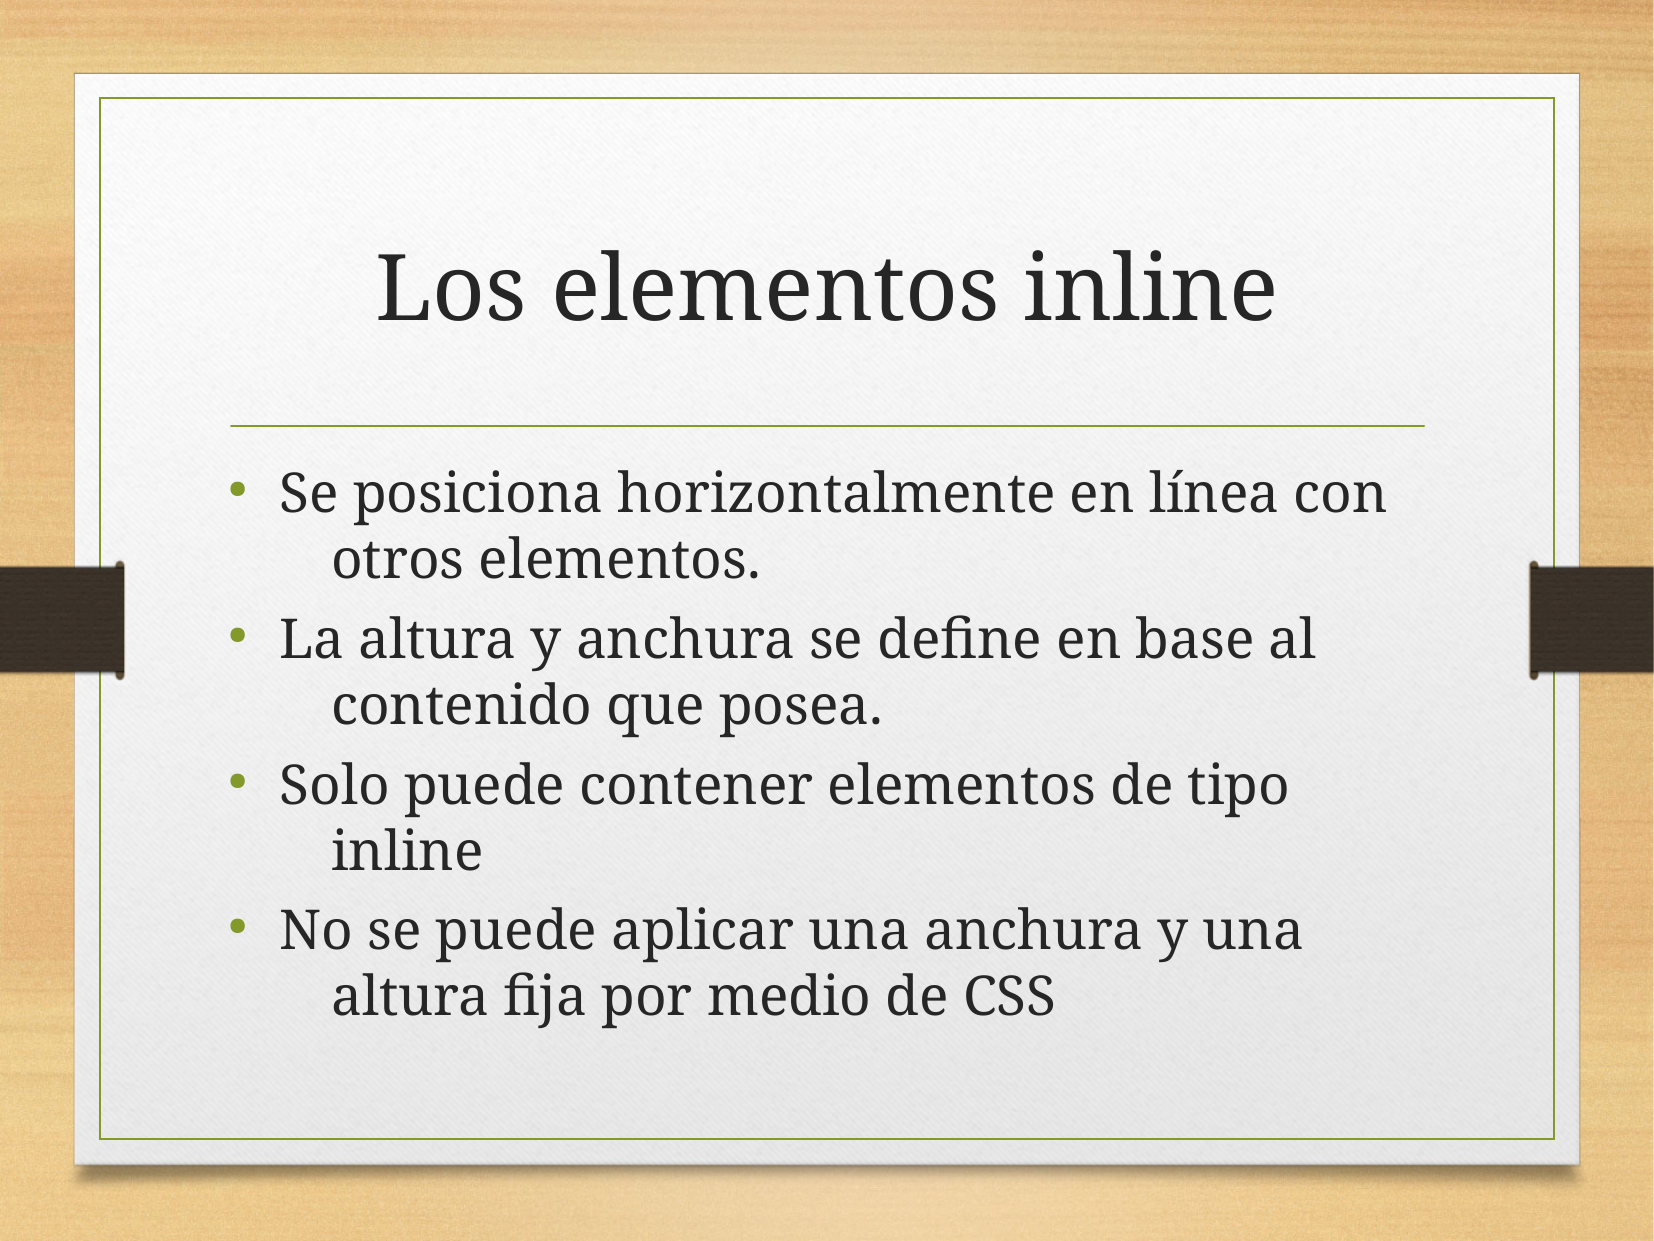

# Los elementos inline
Se posiciona horizontalmente en línea con otros elementos.
La altura y anchura se define en base al contenido que posea.
Solo puede contener elementos de tipo inline
No se puede aplicar una anchura y una altura fija por medio de CSS